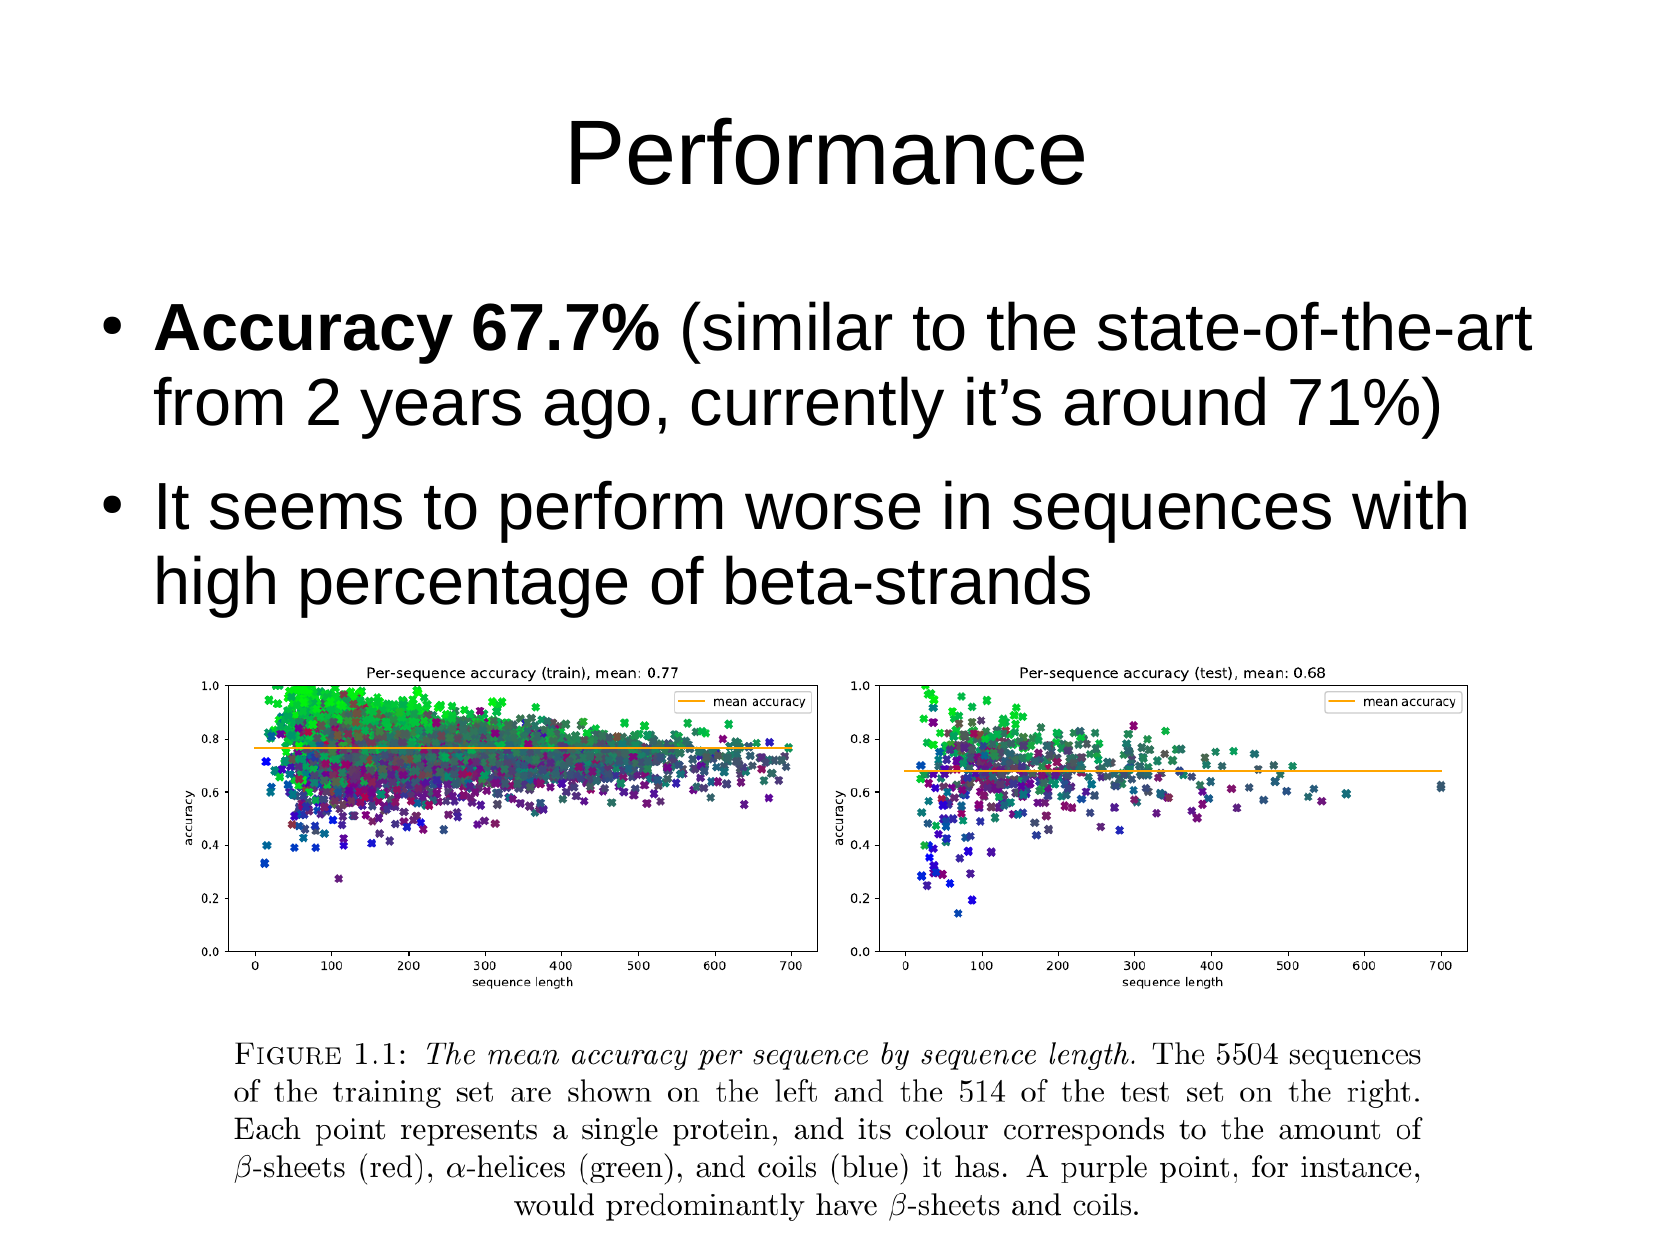

# Performance
Accuracy 67.7% (similar to the state-of-the-art from 2 years ago, currently it’s around 71%)
It seems to perform worse in sequences with high percentage of beta-strands